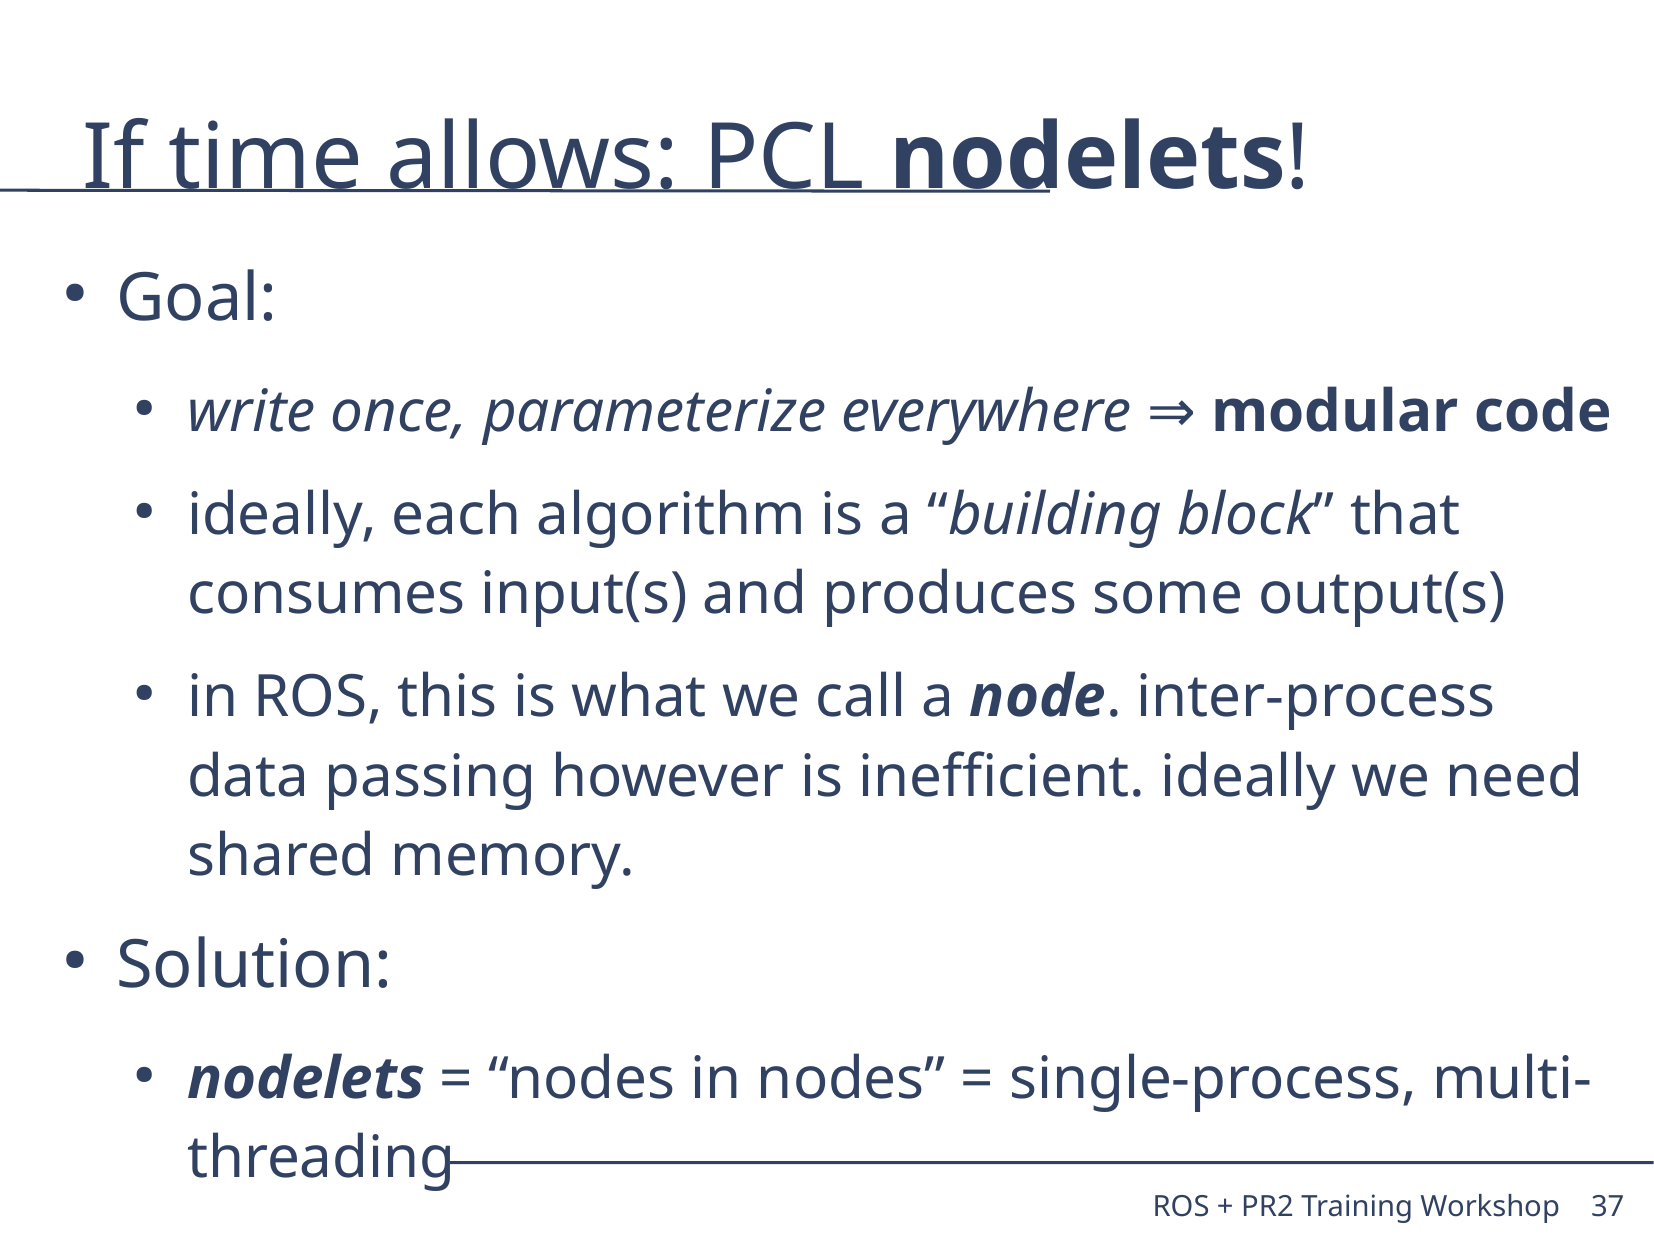

# If time allows: PCL nodelets!
Goal:
write once, parameterize everywhere ⇒ modular code
ideally, each algorithm is a “building block” that consumes input(s) and produces some output(s)
in ROS, this is what we call a node. inter-process data passing however is inefficient. ideally we need shared memory.
Solution:
nodelets = “nodes in nodes” = single-process, multi-threading